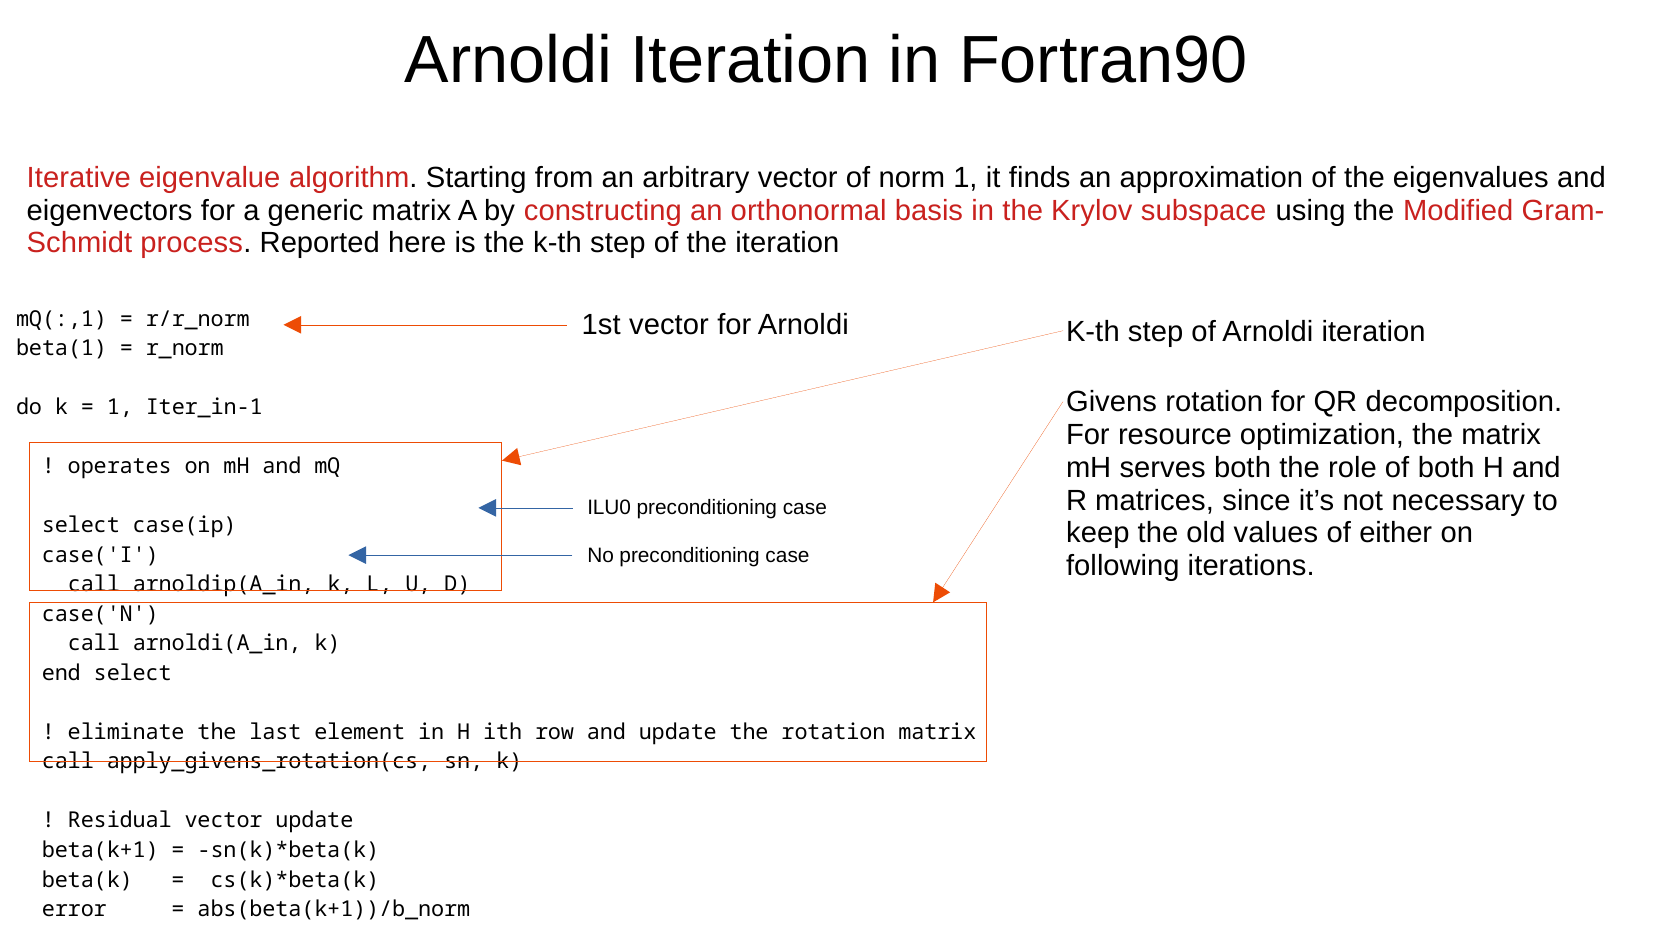

# Arnoldi Iteration in Fortran90
Iterative eigenvalue algorithm. Starting from an arbitrary vector of norm 1, it finds an approximation of the eigenvalues and eigenvectors for a generic matrix A by constructing an orthonormal basis in the Krylov subspace using the Modified Gram-Schmidt process. Reported here is the k-th step of the iteration
mQ(:,1) = r/r_norm
beta(1) = r_norm
do k = 1, Iter_in-1
 ! operates on mH and mQ
 select case(ip)
 case('I')
 call arnoldip(A_in, k, L, U, D)
 case('N')
 call arnoldi(A_in, k)
 end select
 ! eliminate the last element in H ith row and update the rotation matrix
 call apply_givens_rotation(cs, sn, k)
 ! Residual vector update
 beta(k+1) = -sn(k)*beta(k)
 beta(k) = cs(k)*beta(k)
 error = abs(beta(k+1))/b_norm
 print*,k, 'error:', error
 if (error <= threshold_in) then
 exit
 end if
end do
1st vector for Arnoldi
K-th step of Arnoldi iteration
Givens rotation for QR decomposition.
For resource optimization, the matrix mH serves both the role of both H and R matrices, since it’s not necessary to keep the old values of either on following iterations.
ILU0 preconditioning case
No preconditioning case